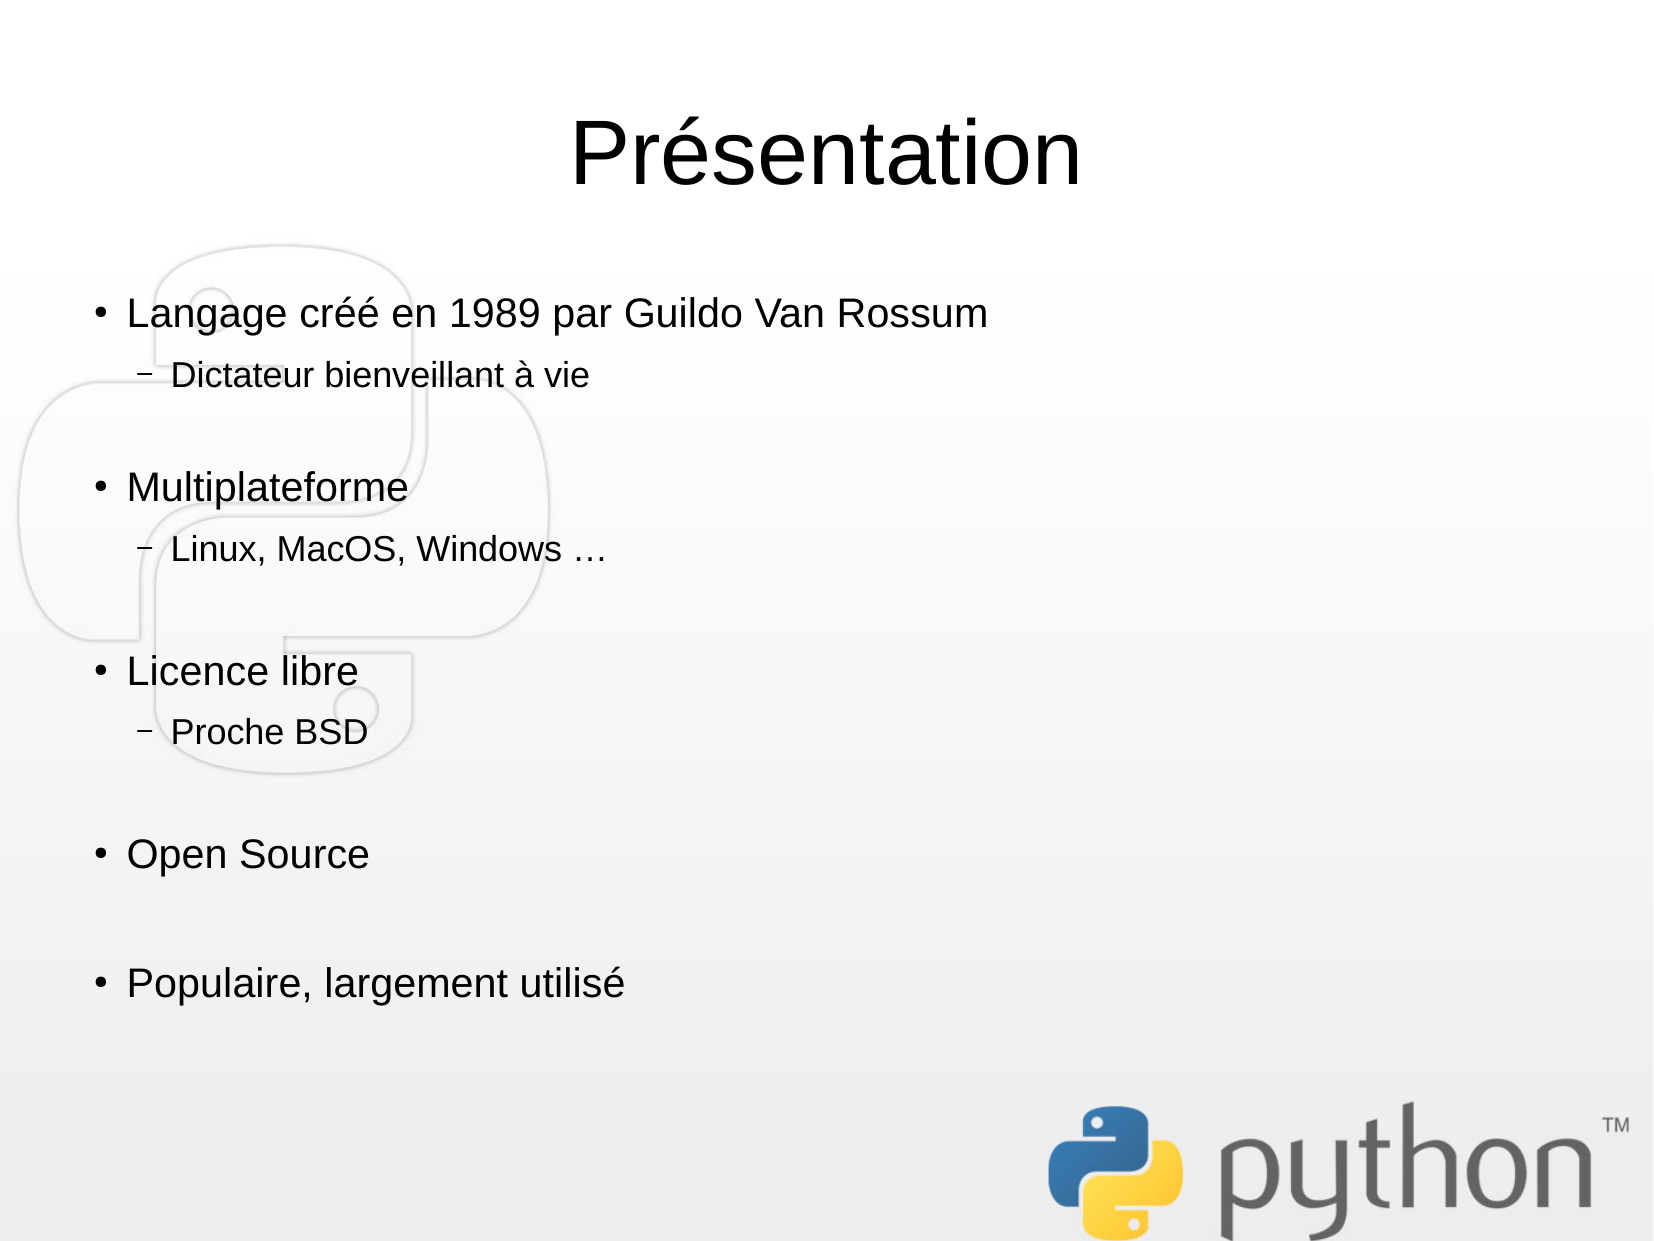

# Présentation
Langage créé en 1989 par Guildo Van Rossum
Dictateur bienveillant à vie
Multiplateforme
Linux, MacOS, Windows …
Licence libre
Proche BSD
Open Source
Populaire, largement utilisé